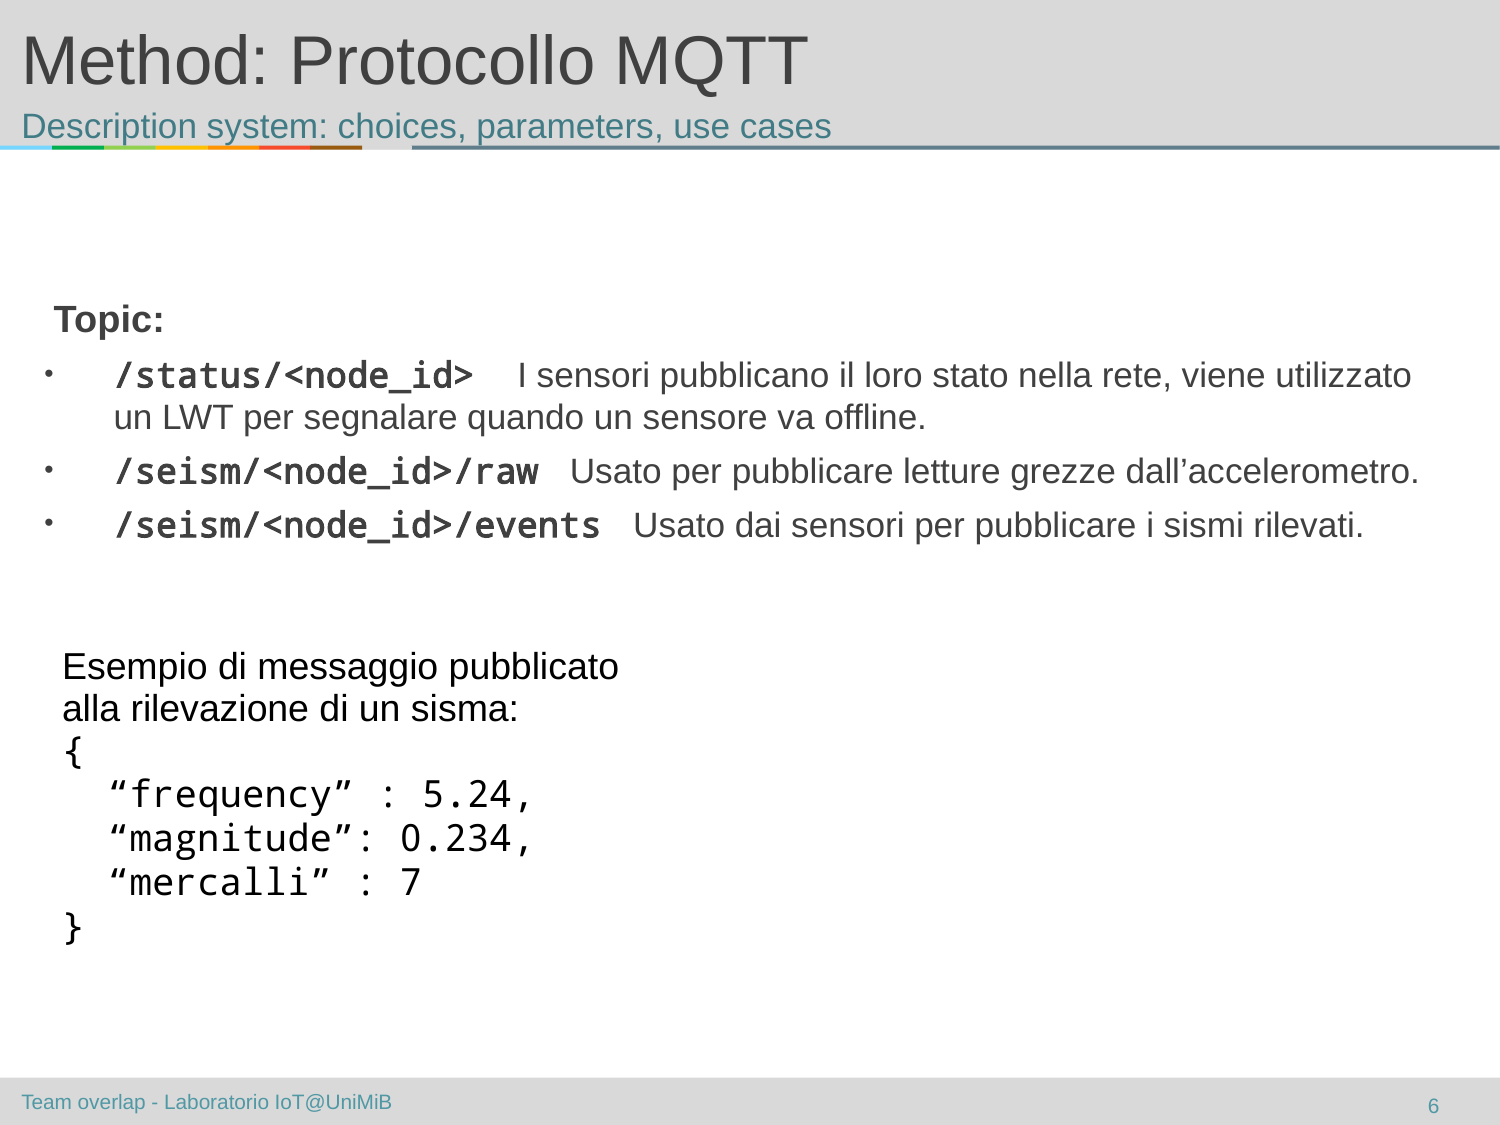

# Method: Protocollo MQTT
Description system: choices, parameters, use cases
Topic:
/status/<node_id> I sensori pubblicano il loro stato nella rete, viene utilizzato un LWT per segnalare quando un sensore va offline.
/seism/<node_id>/raw Usato per pubblicare letture grezze dall’accelerometro.
/seism/<node_id>/events Usato dai sensori per pubblicare i sismi rilevati.
Esempio di messaggio pubblicato alla rilevazione di un sisma:
{
 “frequency” : 5.24,
 “magnitude”: 0.234,
 “mercalli” : 7
}
Team overlap - Laboratorio IoT@UniMiB